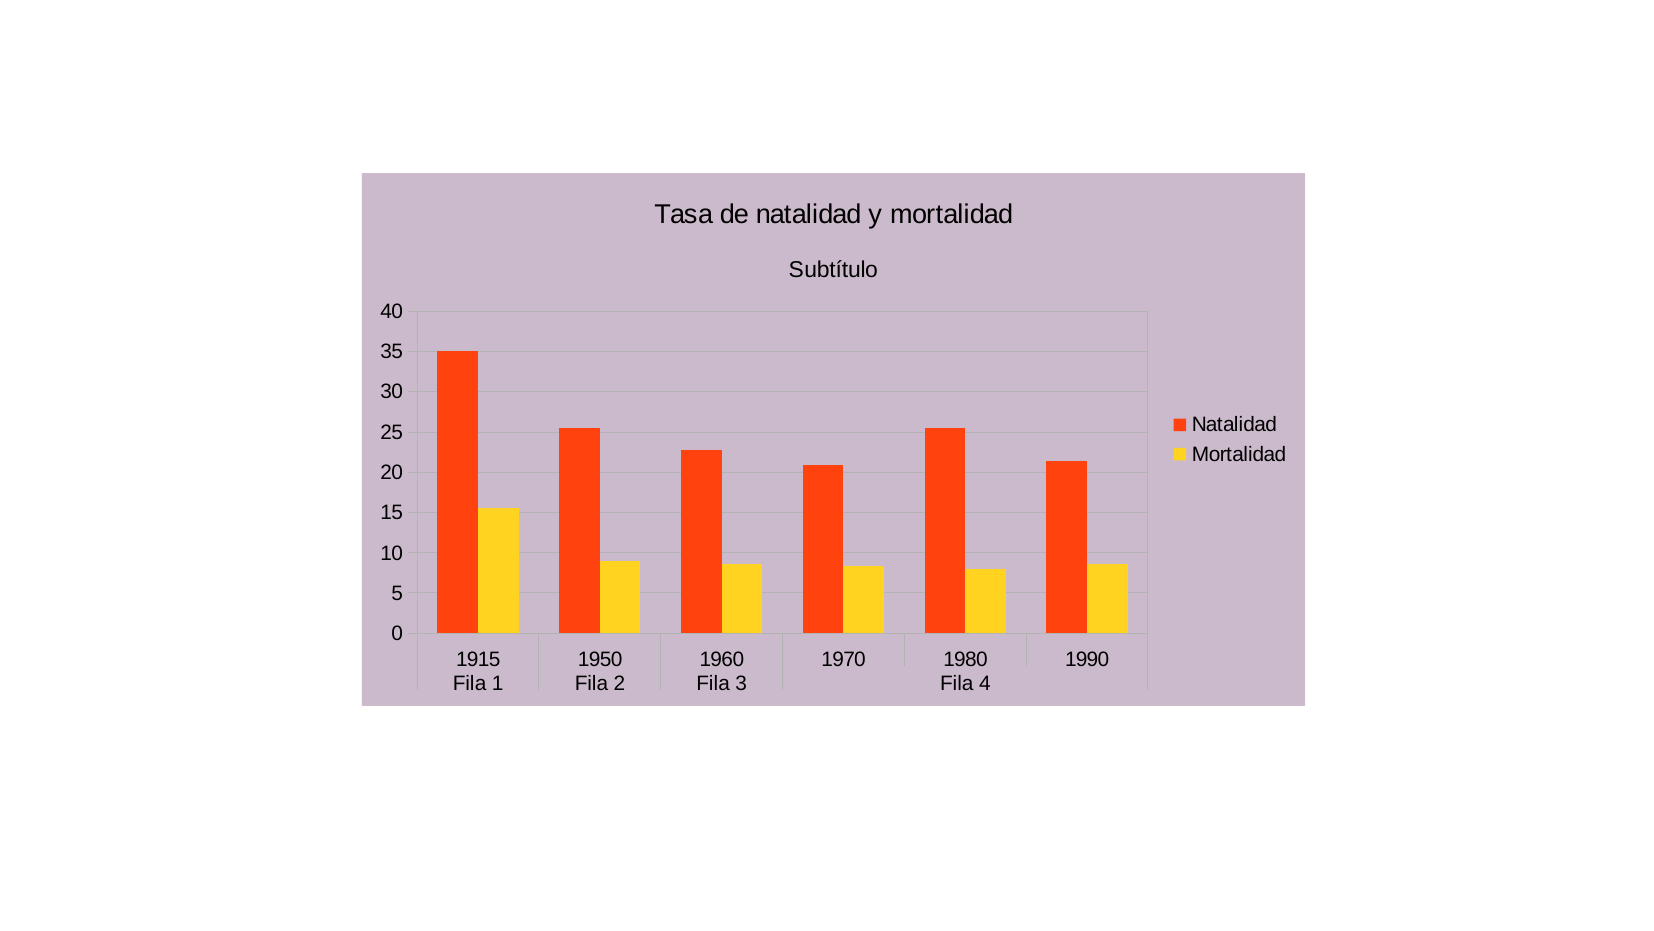

### Chart: Tasa de natalidad y mortalidad
Subtítulo
| Category | Natalidad | Mortalidad |
|---|---|---|
| 1915 | 35.1 | 15.5 |
| 1950 | 25.5 | 9.0 |
| 1960 | 22.7 | 8.6 |
| 1970 | 20.9 | 8.4 |
| 1980 | 25.5 | 8.0 |
| 1990 | 21.4 | 8.6 |